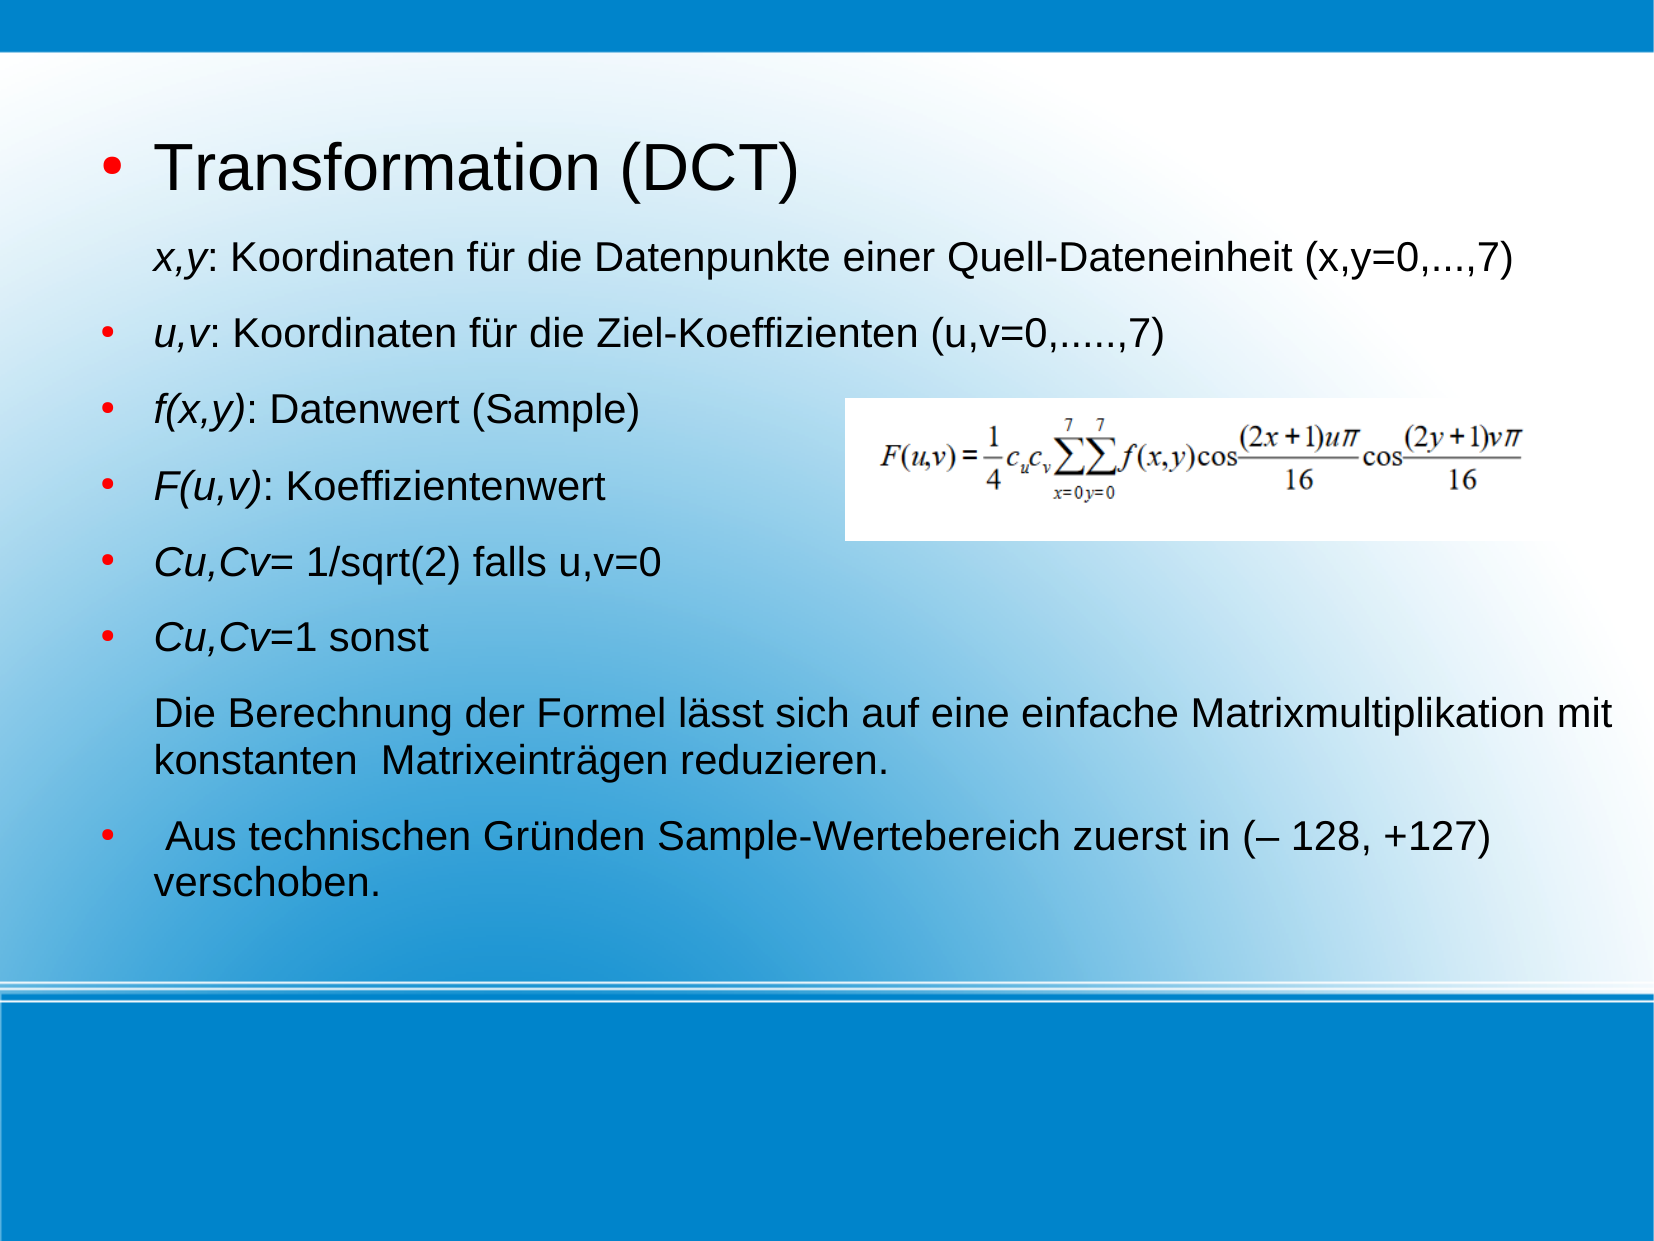

Transformation (DCT)
x,y: Koordinaten für die Datenpunkte einer Quell-Dateneinheit (x,y=0,...,7)
u,v: Koordinaten für die Ziel-Koeffizienten (u,v=0,.....,7)
f(x,y): Datenwert (Sample)
F(u,v): Koeffizientenwert
Cu,Cv= 1/sqrt(2) falls u,v=0
Cu,Cv=1 sonst
Die Berechnung der Formel lässt sich auf eine einfache Matrixmultiplikation mit konstanten Matrixeinträgen reduzieren.
 Aus technischen Gründen Sample-Wertebereich zuerst in (– 128, +127) verschoben.
#